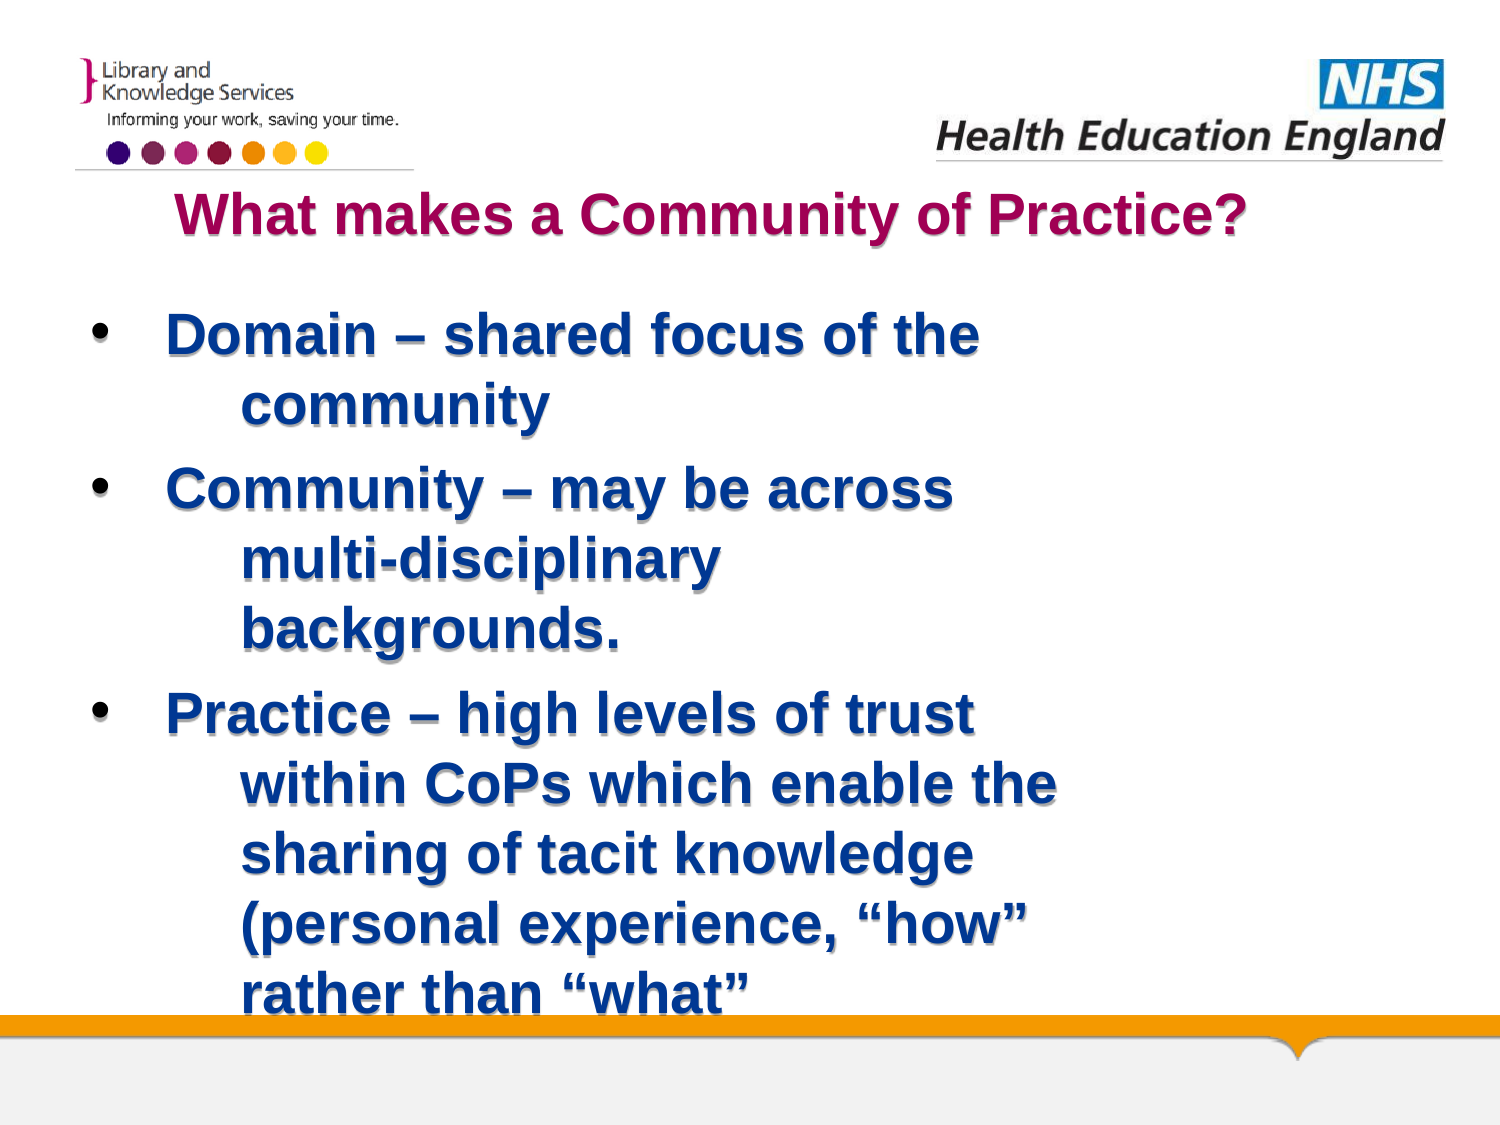

# What makes a Community of Practice?
Domain – shared focus of the community
Community – may be across multi-disciplinary backgrounds.
Practice – high levels of trust within CoPs which enable the sharing of tacit knowledge (personal experience, “how” rather than “what”